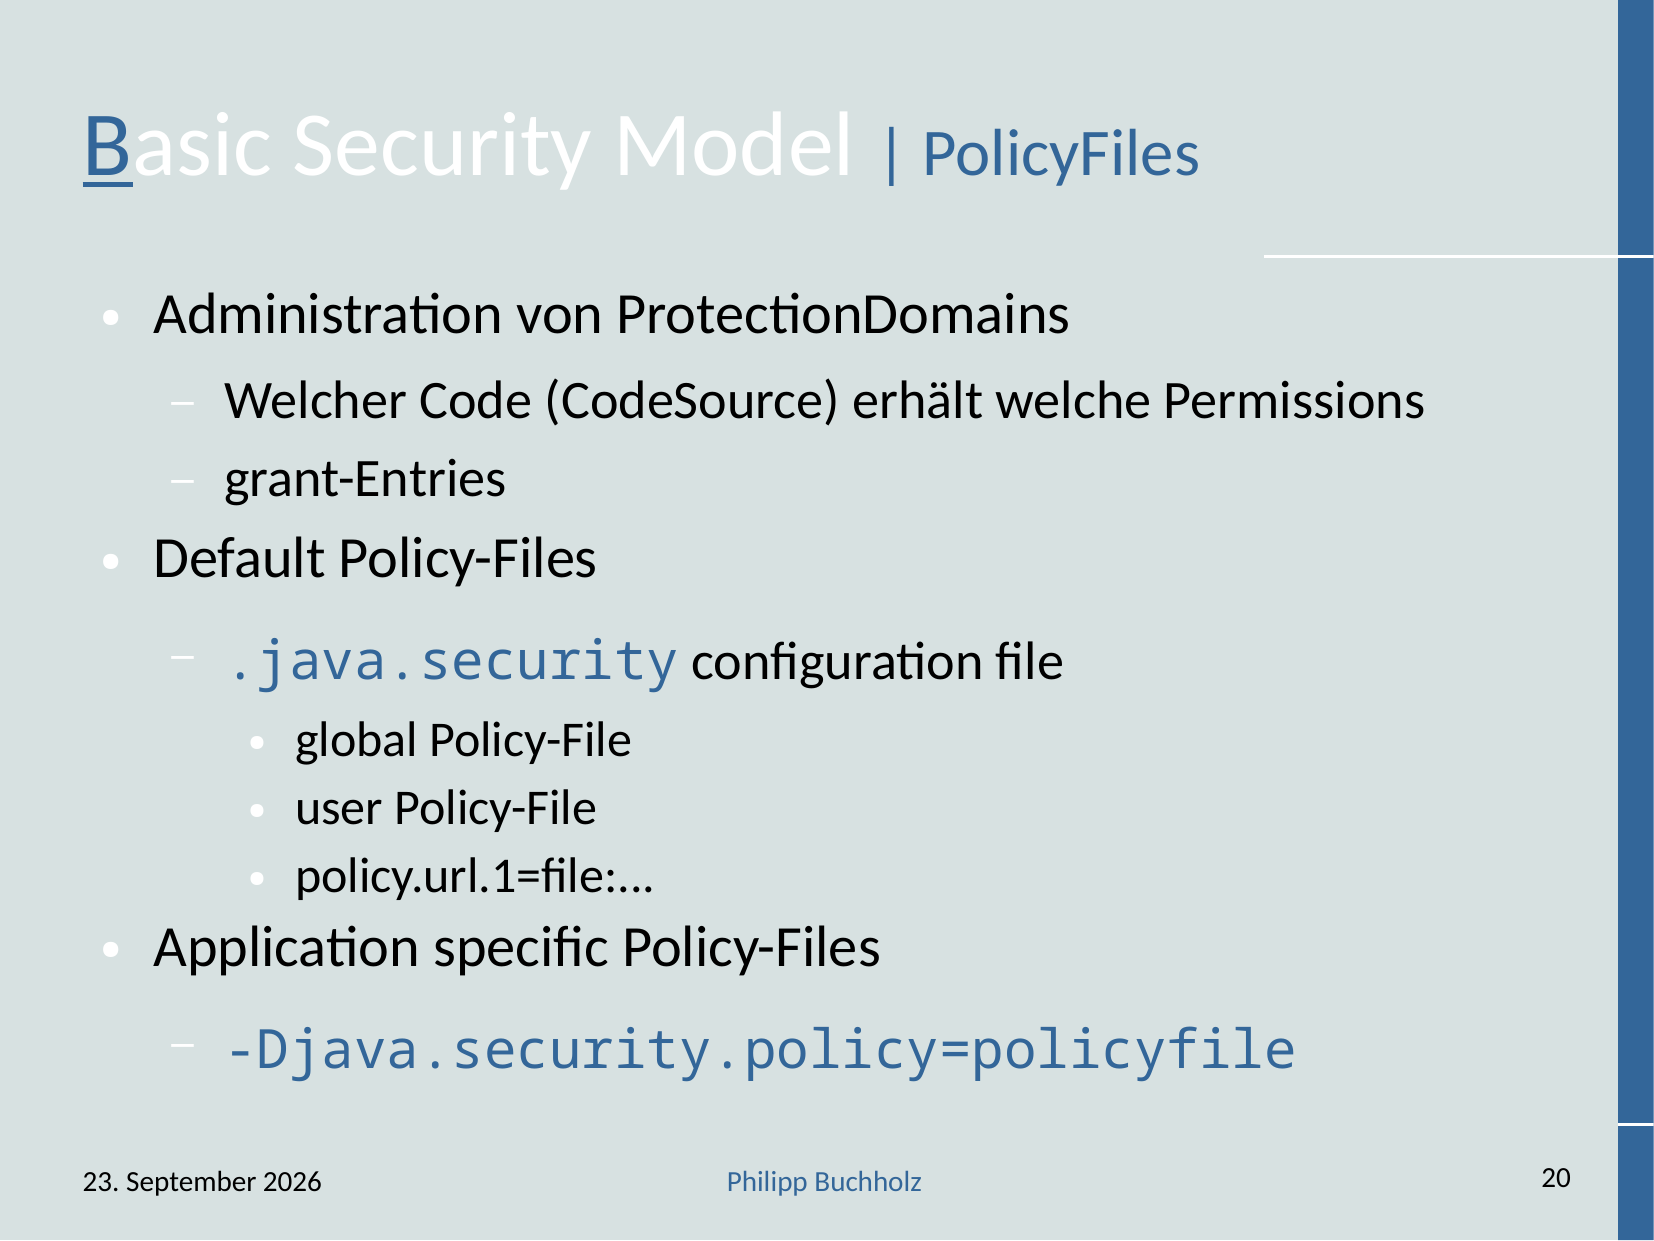

# Basic Security Model | PolicyFiles
Administration von ProtectionDomains
Welcher Code (CodeSource) erhält welche Permissions
grant-Entries
Default Policy-Files
.java.security configuration file
global Policy-File
user Policy-File
policy.url.1=file:...
Application specific Policy-Files
-Djava.security.policy=policyfile
20